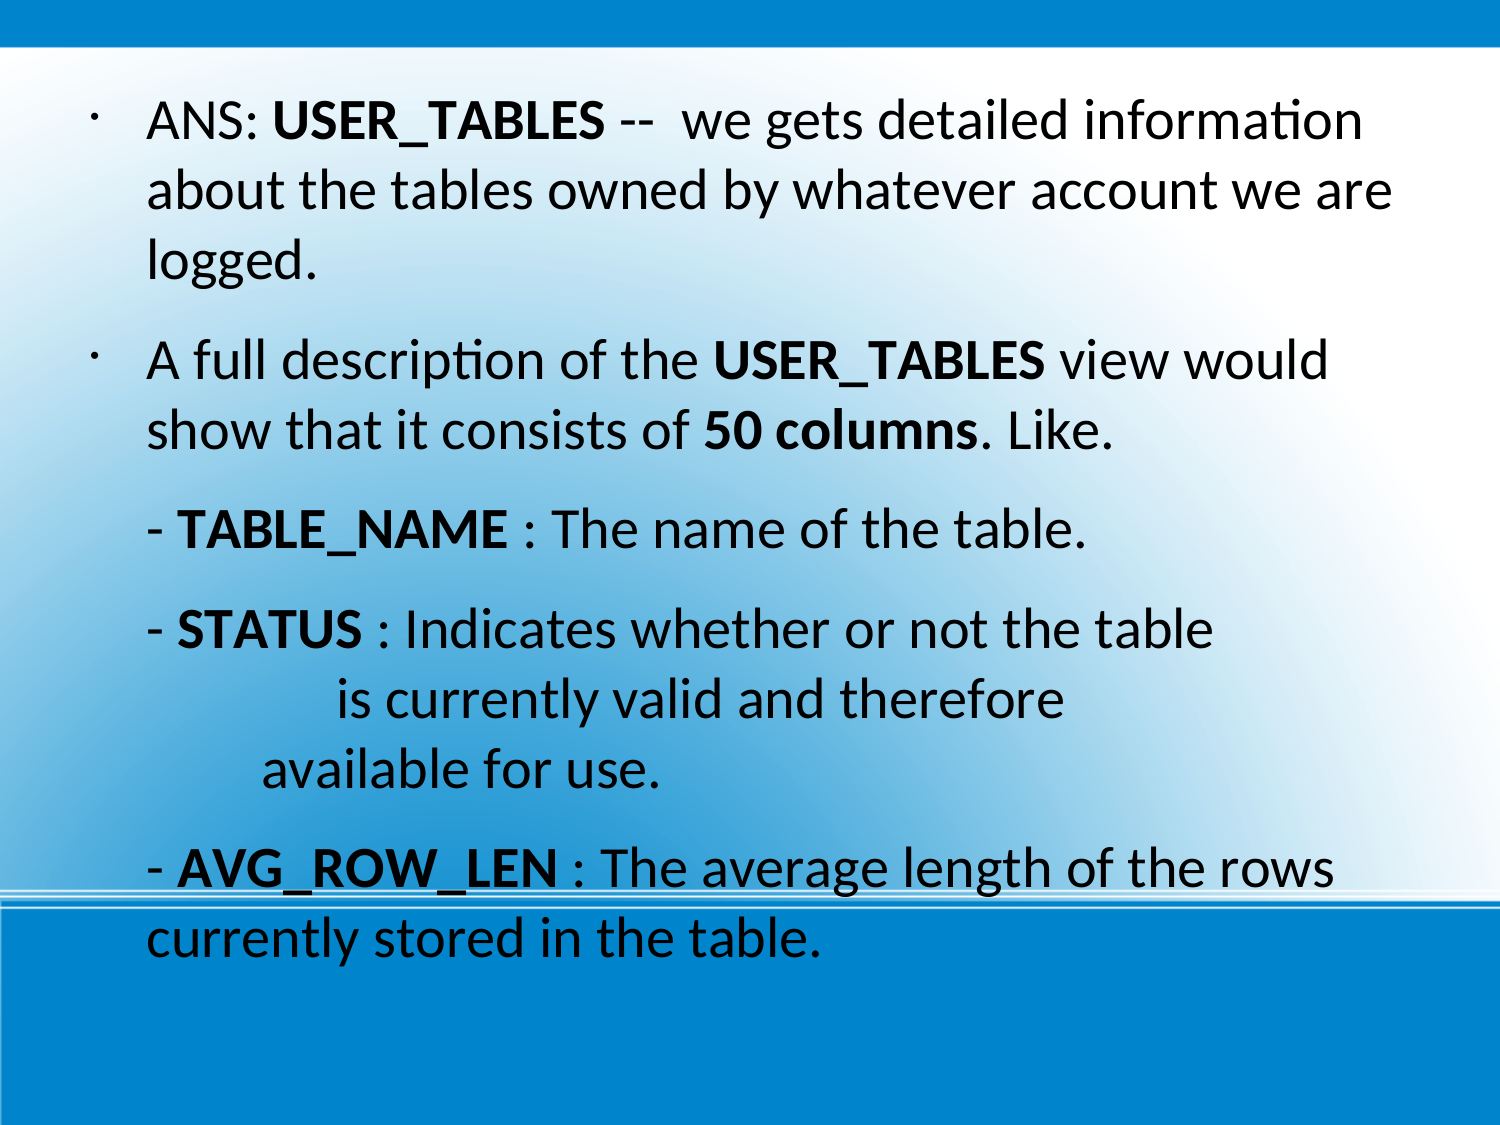

# ANS: USER_TABLES -- we gets detailed information about the tables owned by whatever account we are logged.
A full description of the USER_TABLES view would show that it consists of 50 columns. Like.
- TABLE_NAME : The name of the table.
- STATUS : Indicates whether or not the table 				 is currently valid and therefore 					 available for use.
- AVG_ROW_LEN : The average length of the rows currently stored in the table.